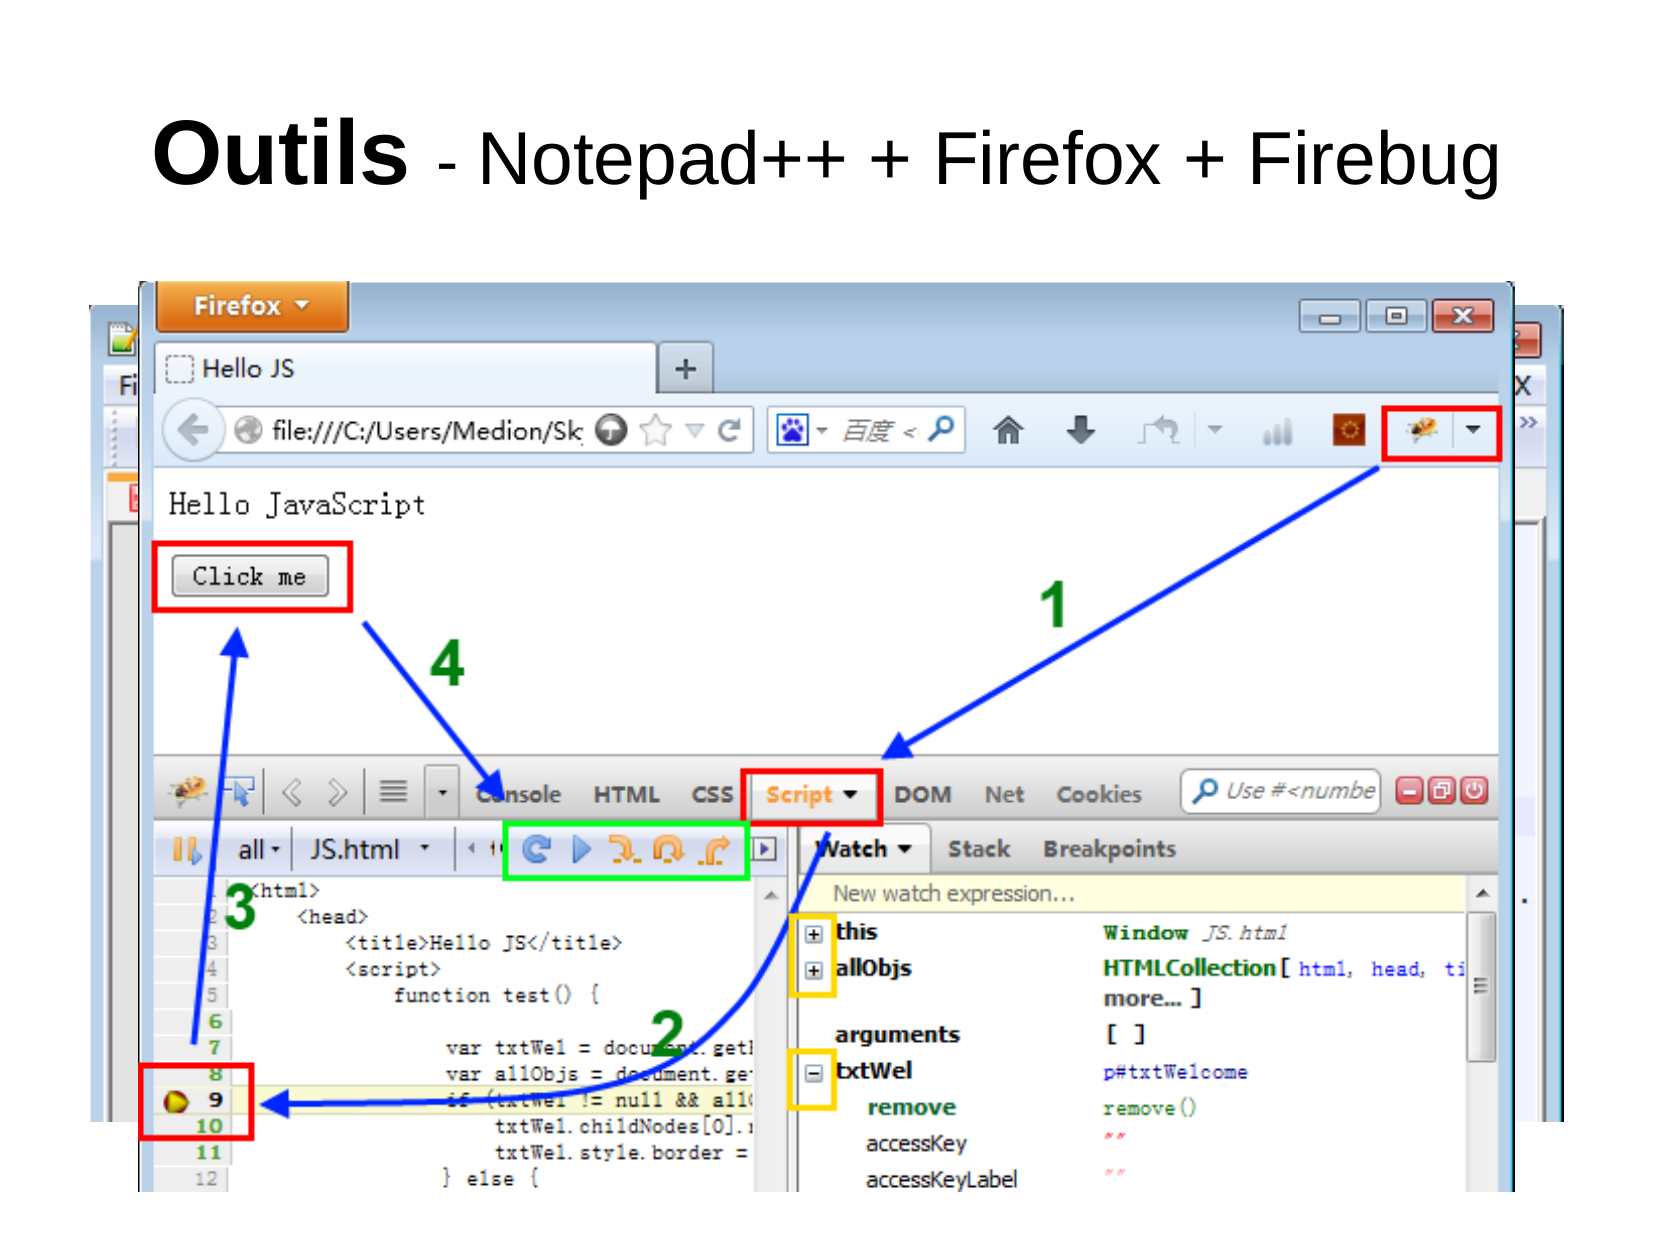

# Outils - Notepad++ + Firefox + Firebug